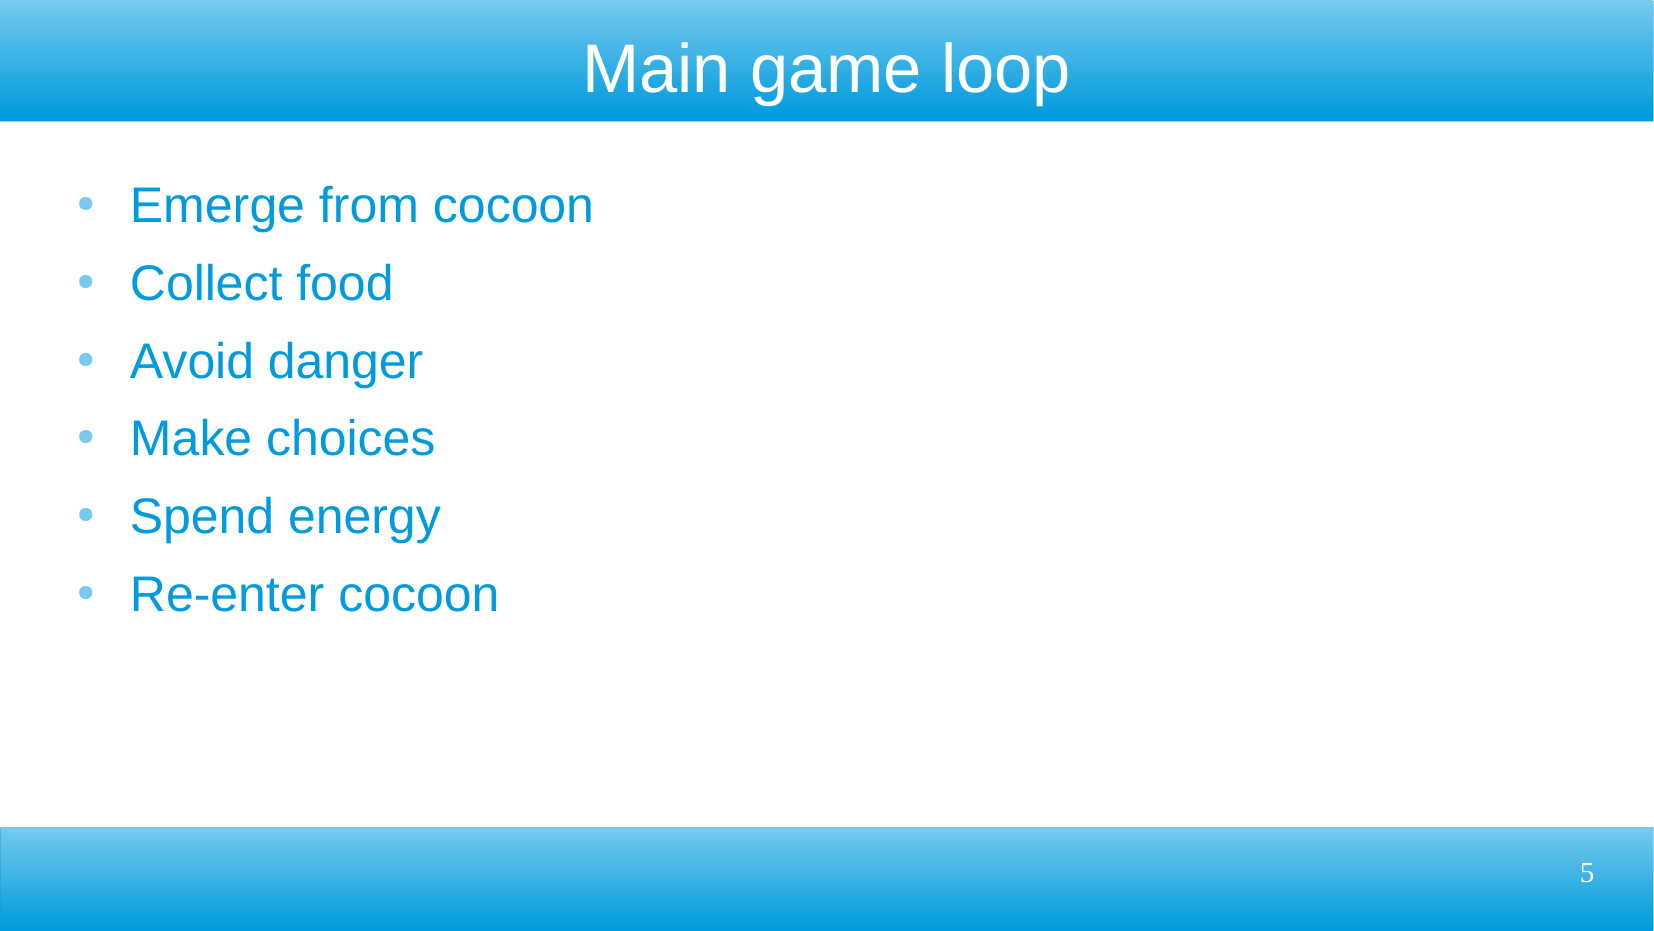

# Main game loop
Emerge from cocoon
Collect food
Avoid danger
Make choices
Spend energy
Re-enter cocoon
5